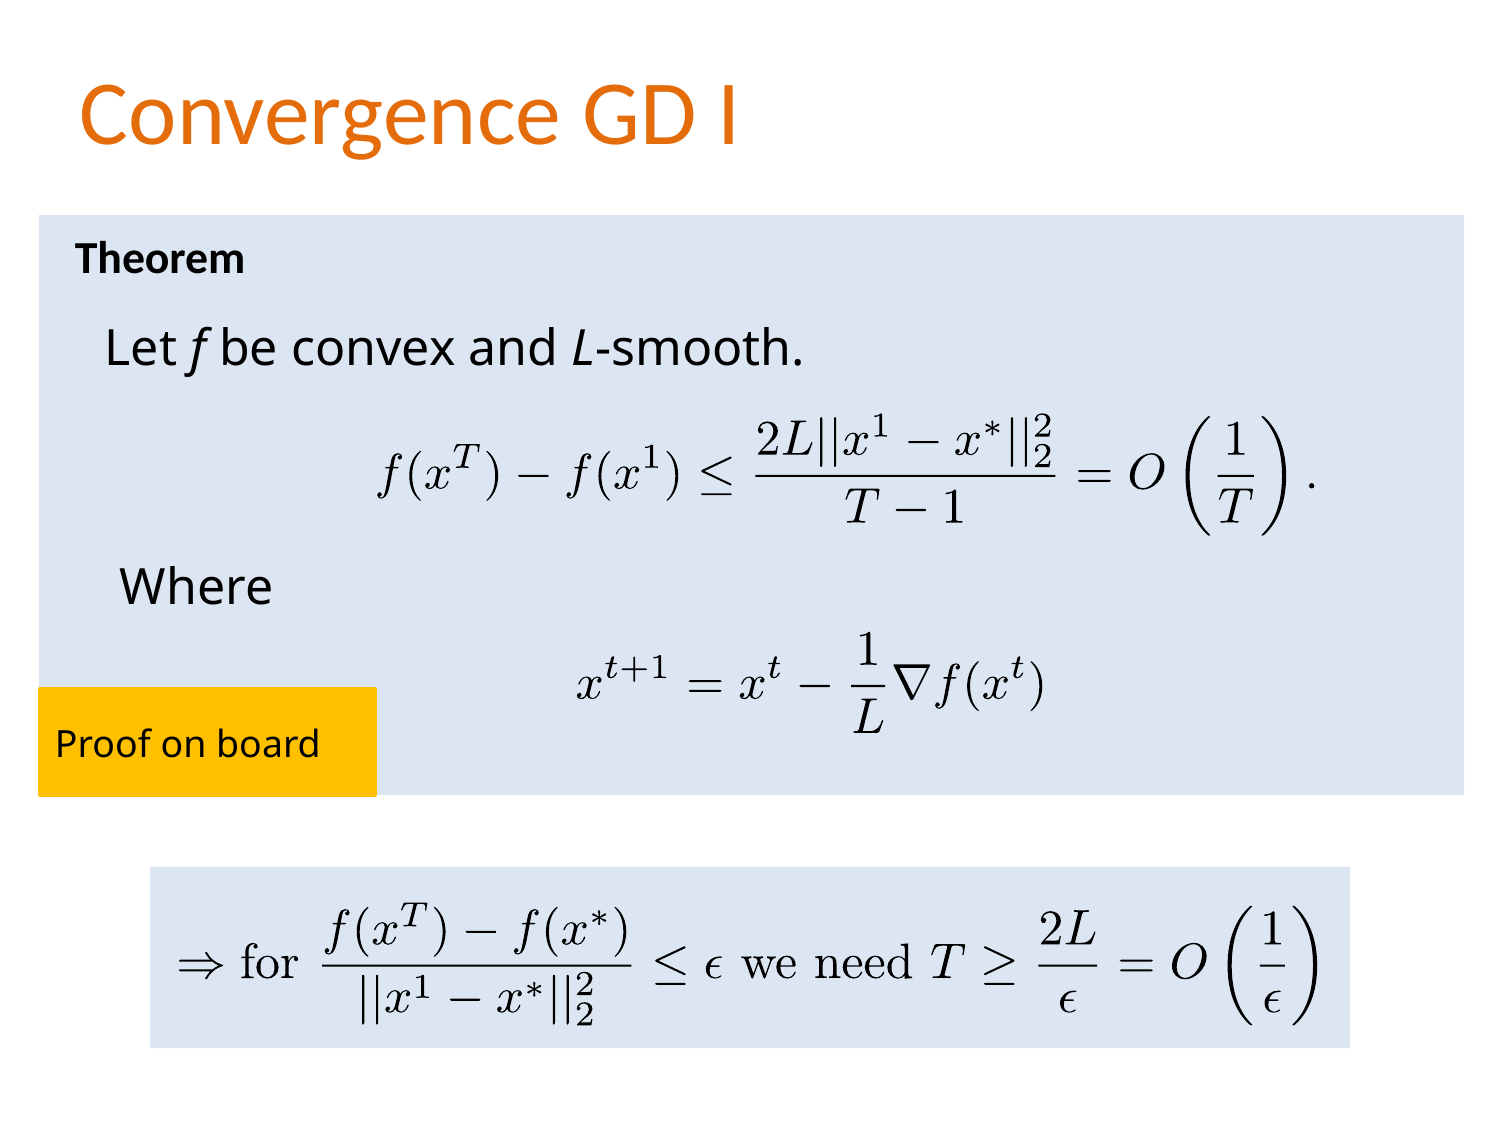

Convergence GD I
Theorem
Let f be convex and L-smooth.
Where
Proof on board